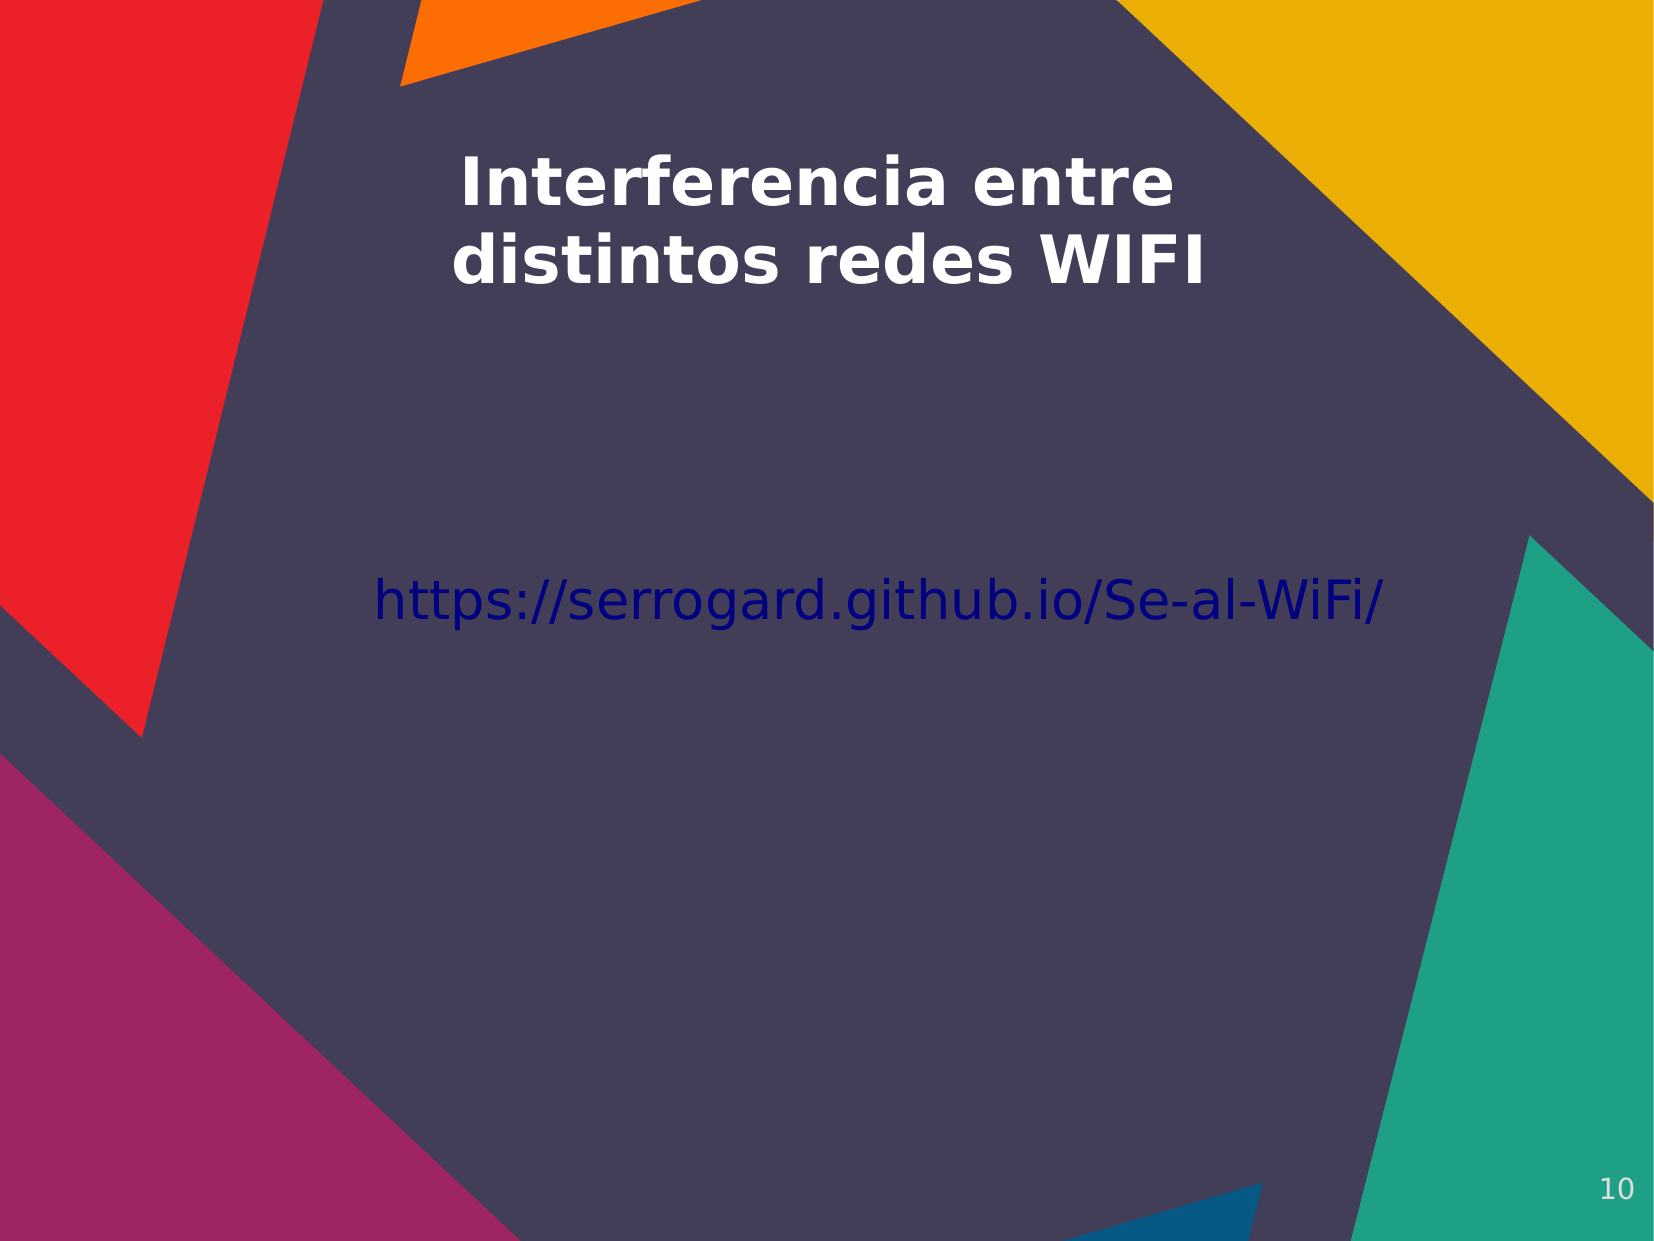

# Interferencia entre distintos redes WIFI
https://serrogard.github.io/Se-al-WiFi/
10